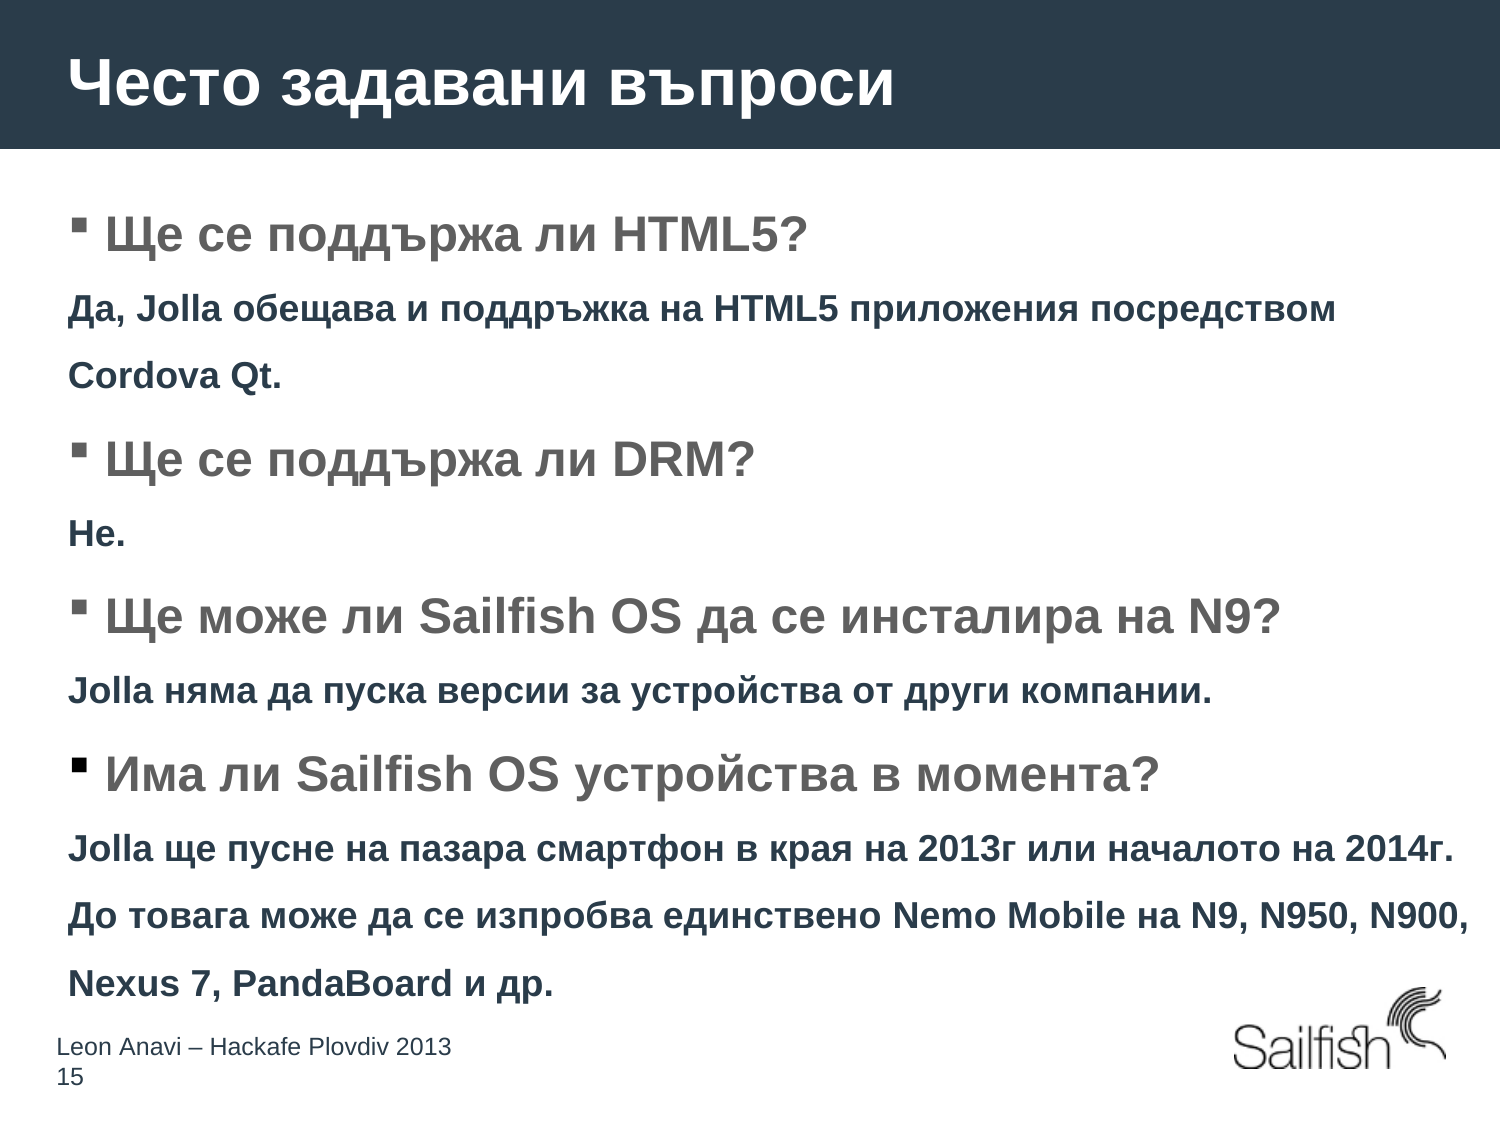

Често задавани въпроси
 Ще се поддържа ли HTML5?
Да, Jolla обещава и поддръжка на HTML5 приложения посредством Cordova Qt.
 Ще се поддържа ли DRM?
Не.
 Ще може ли Sailfish OS да се инсталира на N9?
Jolla няма да пуска версии за устройства от други компании.
 Има ли Sailfish OS устройства в момента?
Jolla ще пусне на пазара смартфон в края на 2013г или началото на 2014г. До товага може да се изпробва единствено Nemo Mobile на N9, N950, N900, Nexus 7, PandaBoard и др.